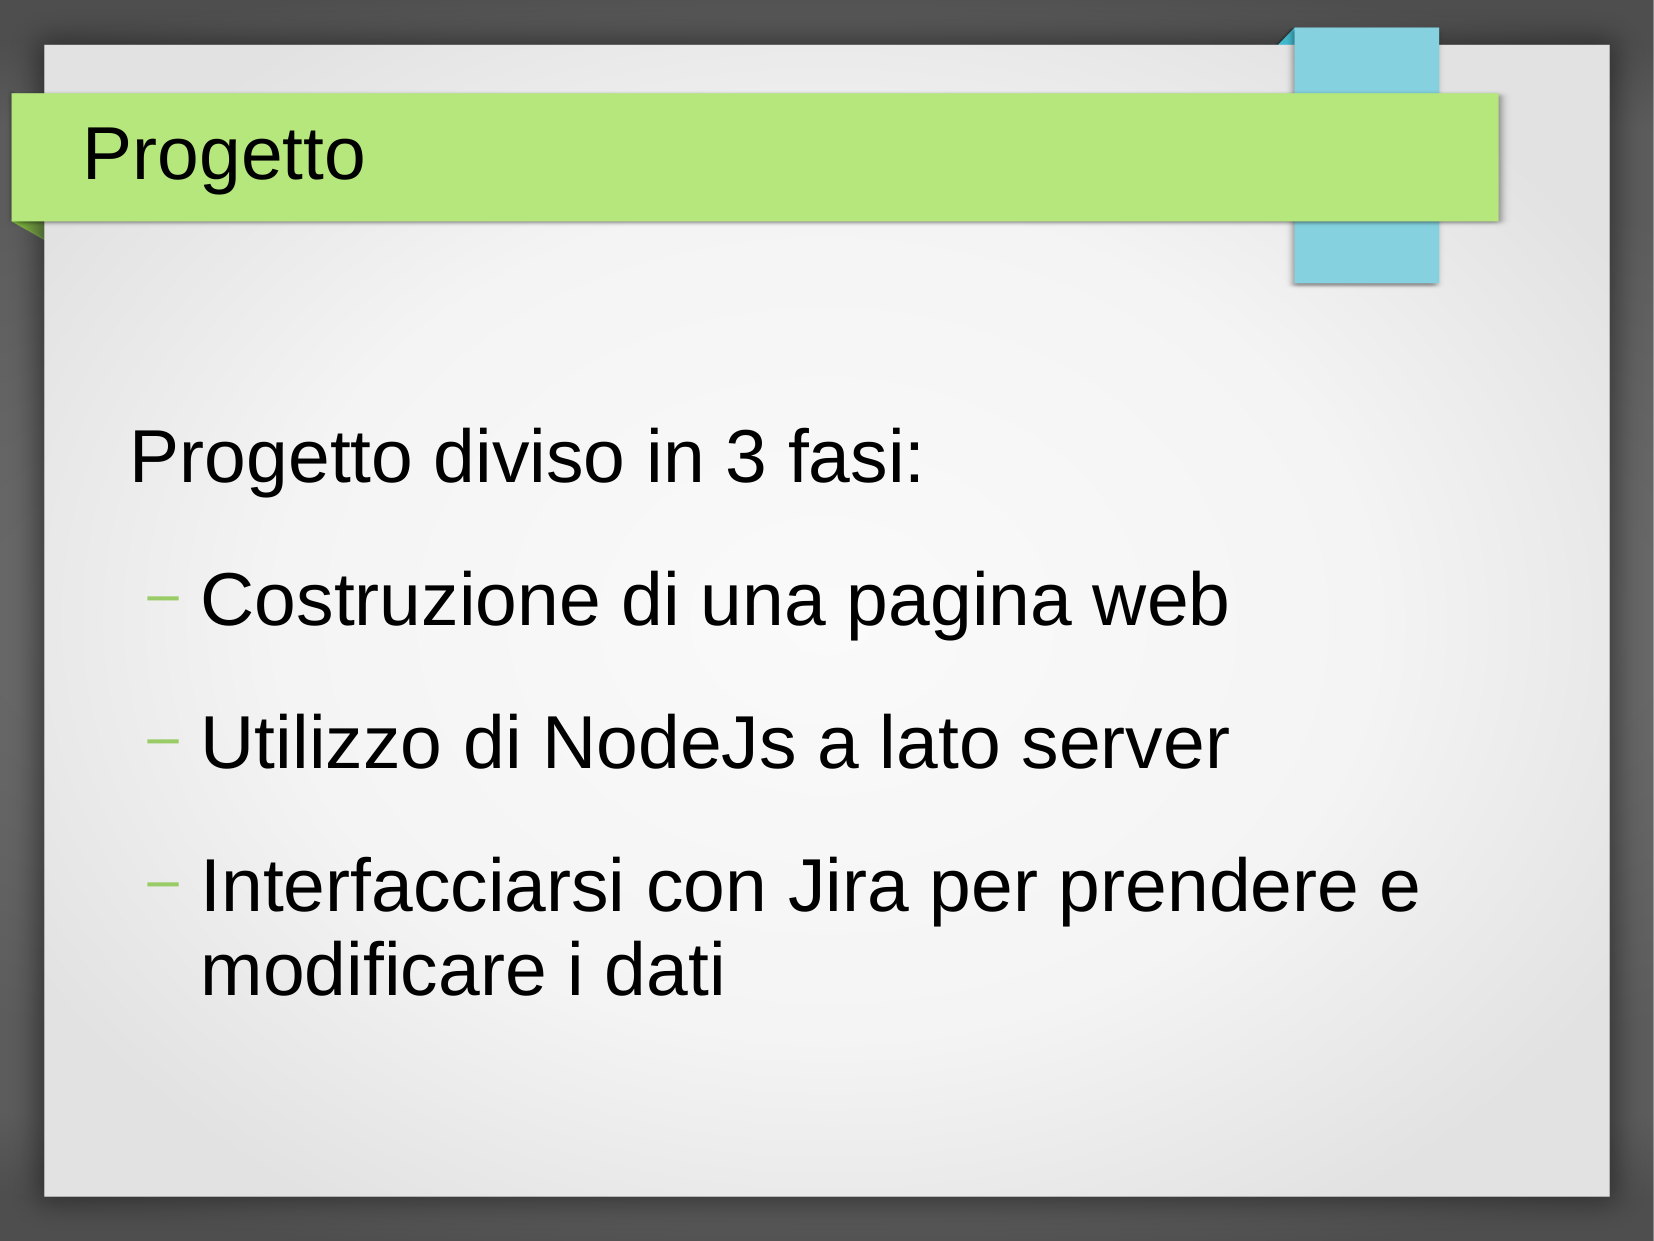

# Progetto
Progetto diviso in 3 fasi:
Costruzione di una pagina web
Utilizzo di NodeJs a lato server
Interfacciarsi con Jira per prendere e modificare i dati